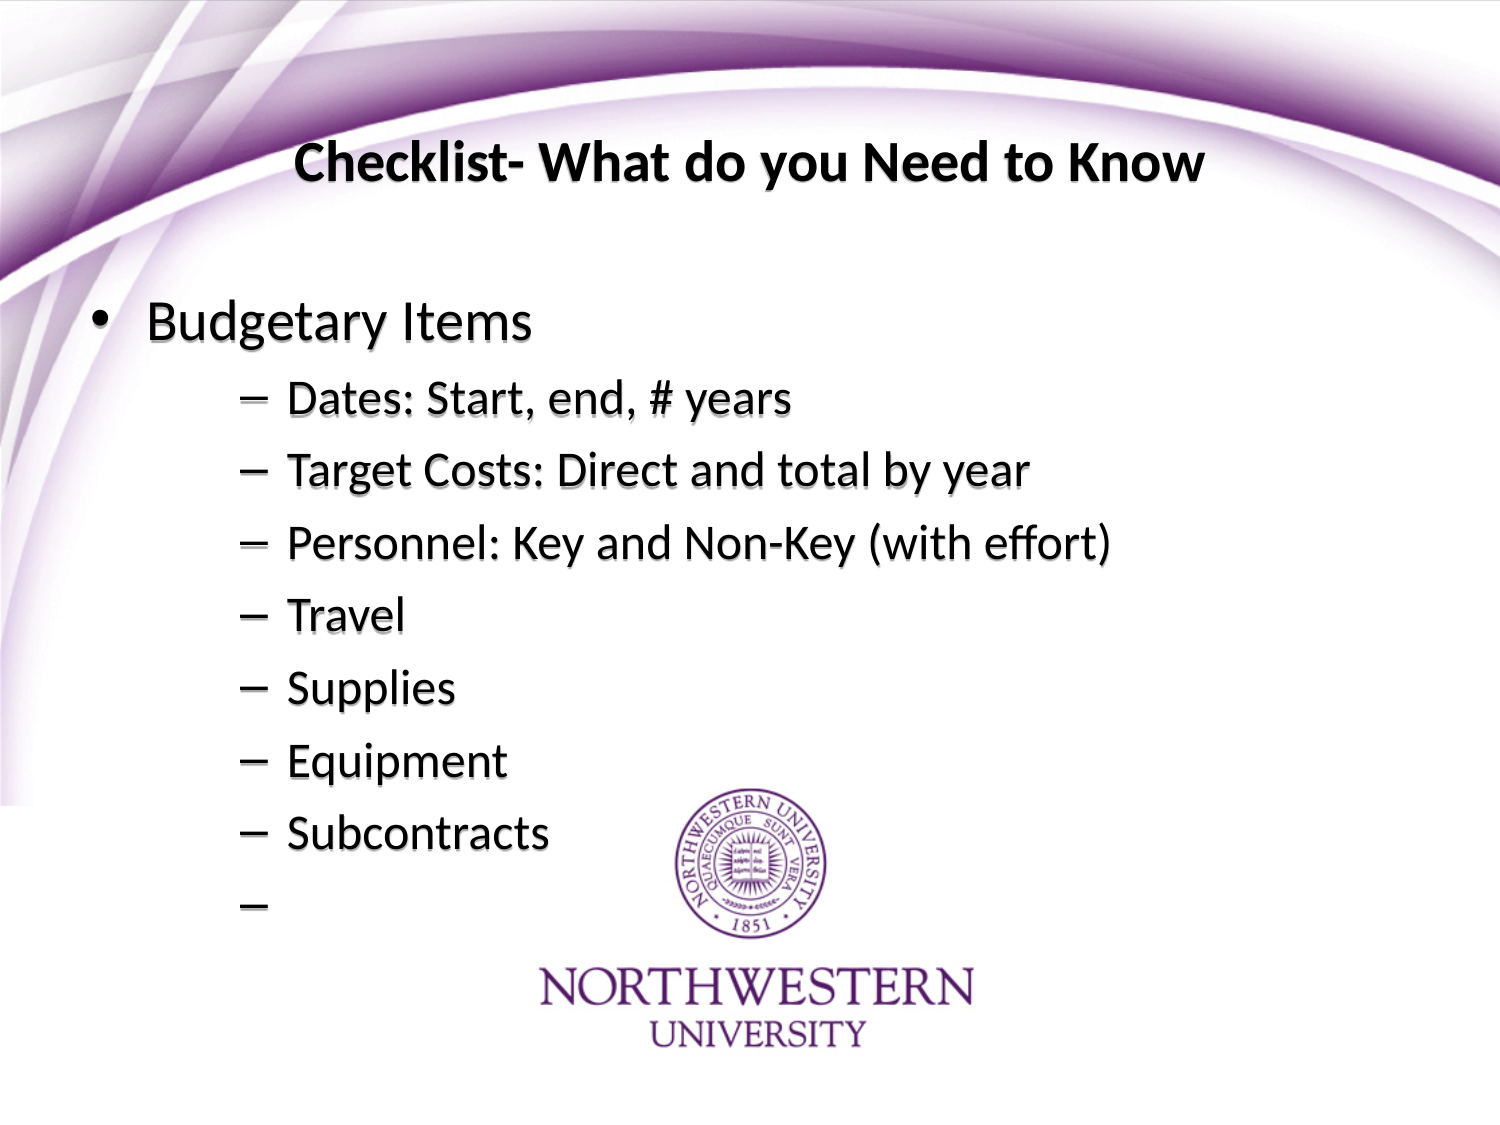

# Checklist- What do you Need to Know
Budgetary Items
Dates: Start, end, # years
Target Costs: Direct and total by year
Personnel: Key and Non-Key (with effort)
Travel
Supplies
Equipment
Subcontracts